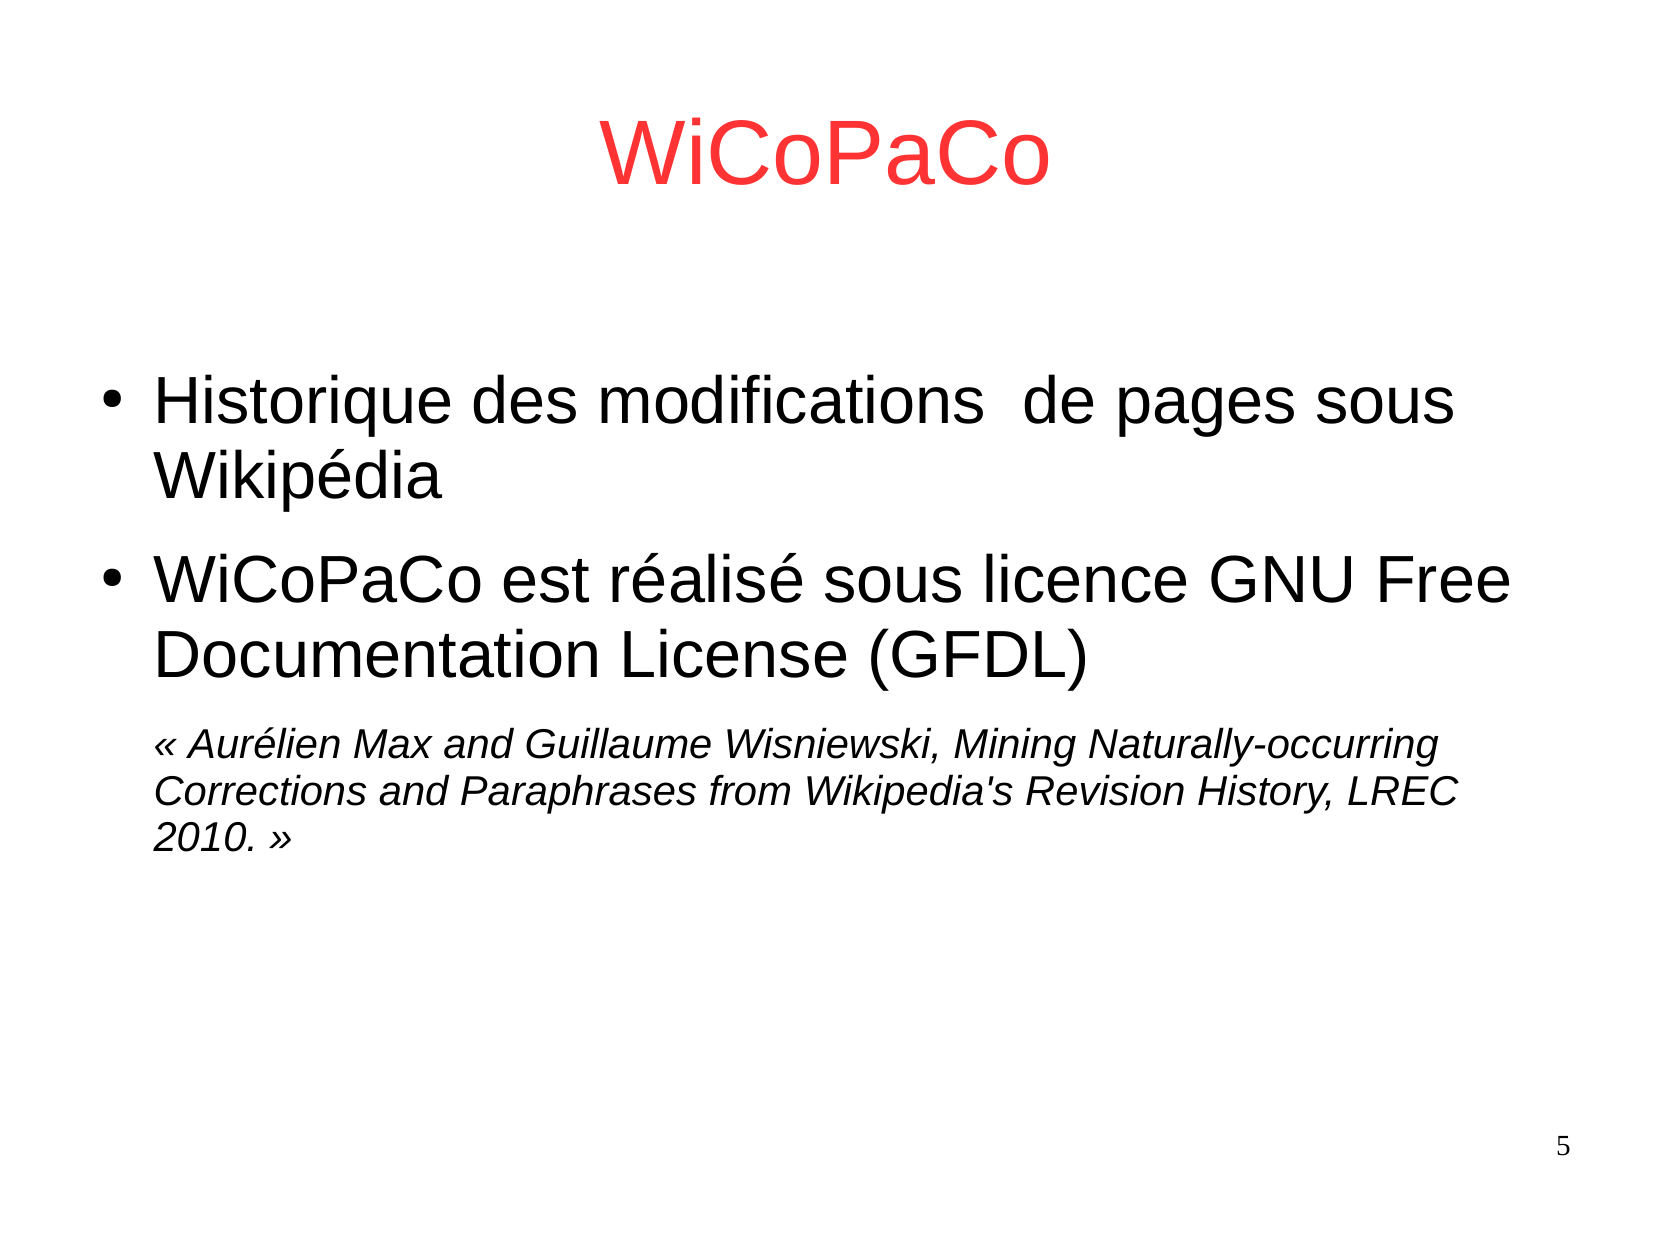

# WiCoPaCo
Historique des modifications de pages sous Wikipédia
WiCoPaCo est réalisé sous licence GNU Free Documentation License (GFDL)
« Aurélien Max and Guillaume Wisniewski, Mining Naturally-occurring Corrections and Paraphrases from Wikipedia's Revision History, LREC 2010. »
5